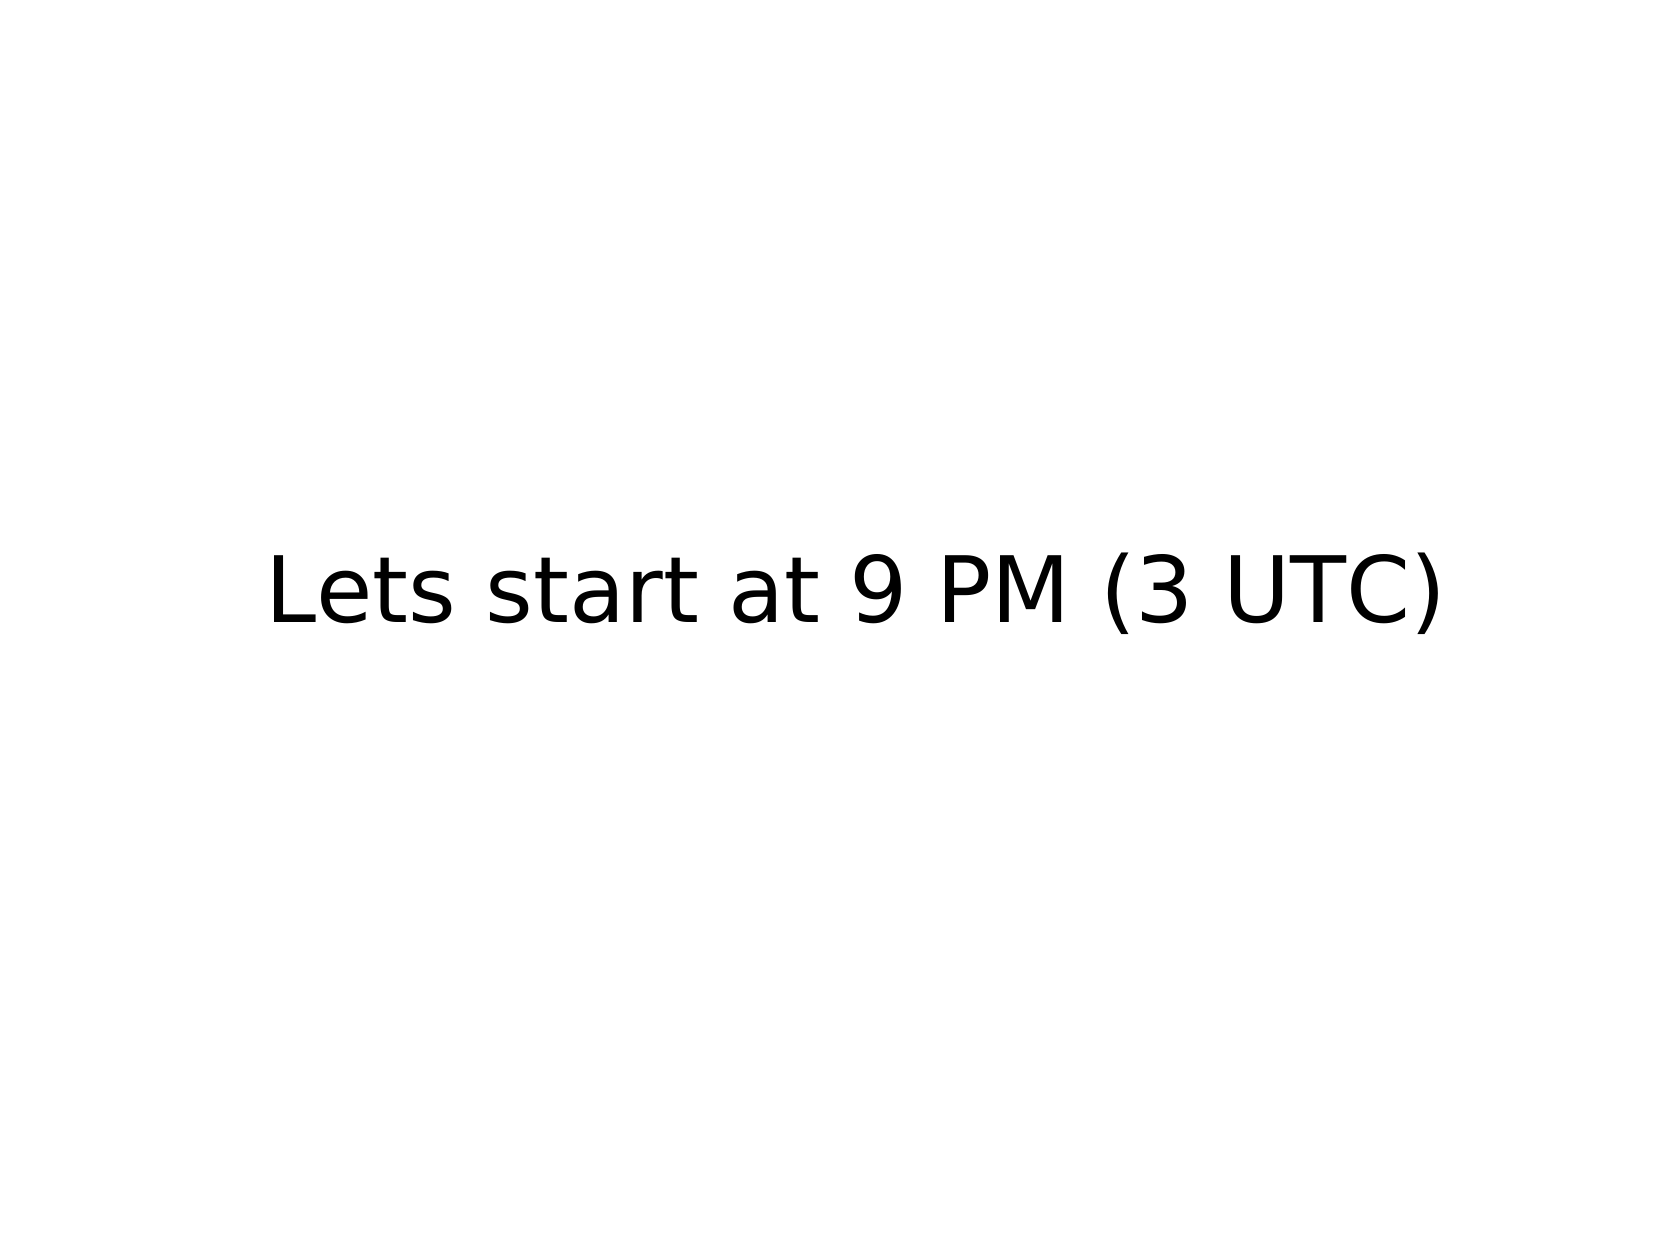

# Lets start at 9 PM (3 UTC)